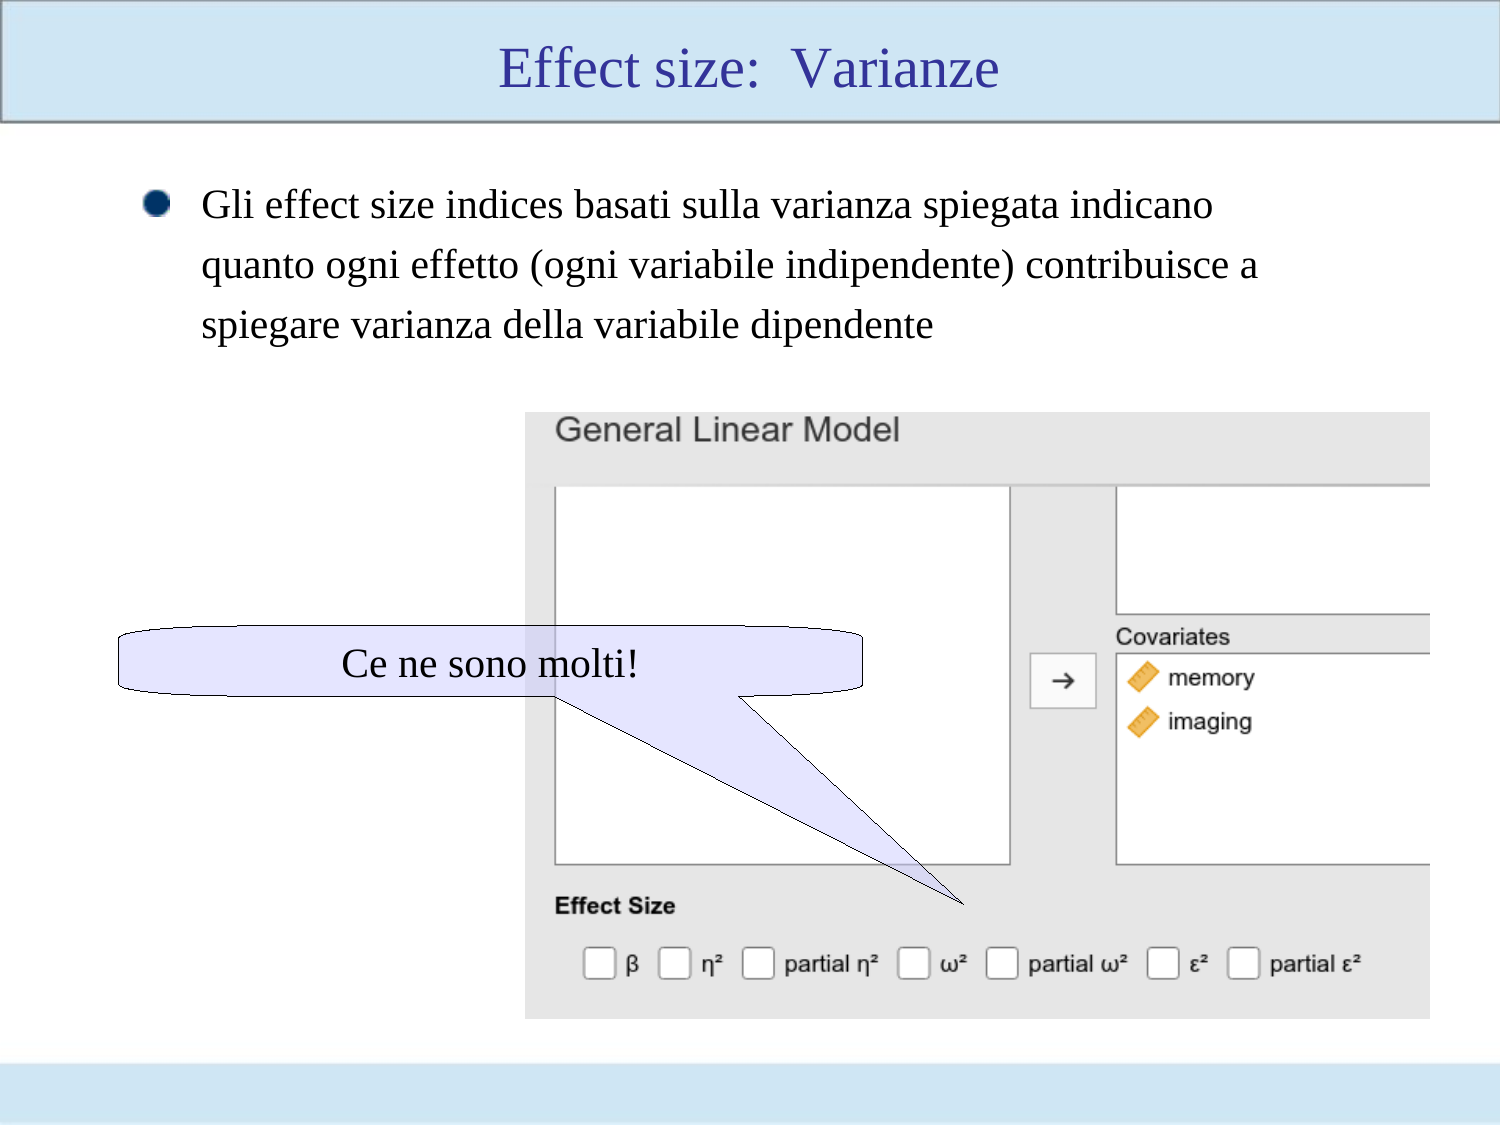

# Effect size: Varianze
Gli effect size indices basati sulla varianza spiegata indicano quanto ogni effetto (ogni variabile indipendente) contribuisce a spiegare varianza della variabile dipendente
Ce ne sono molti!